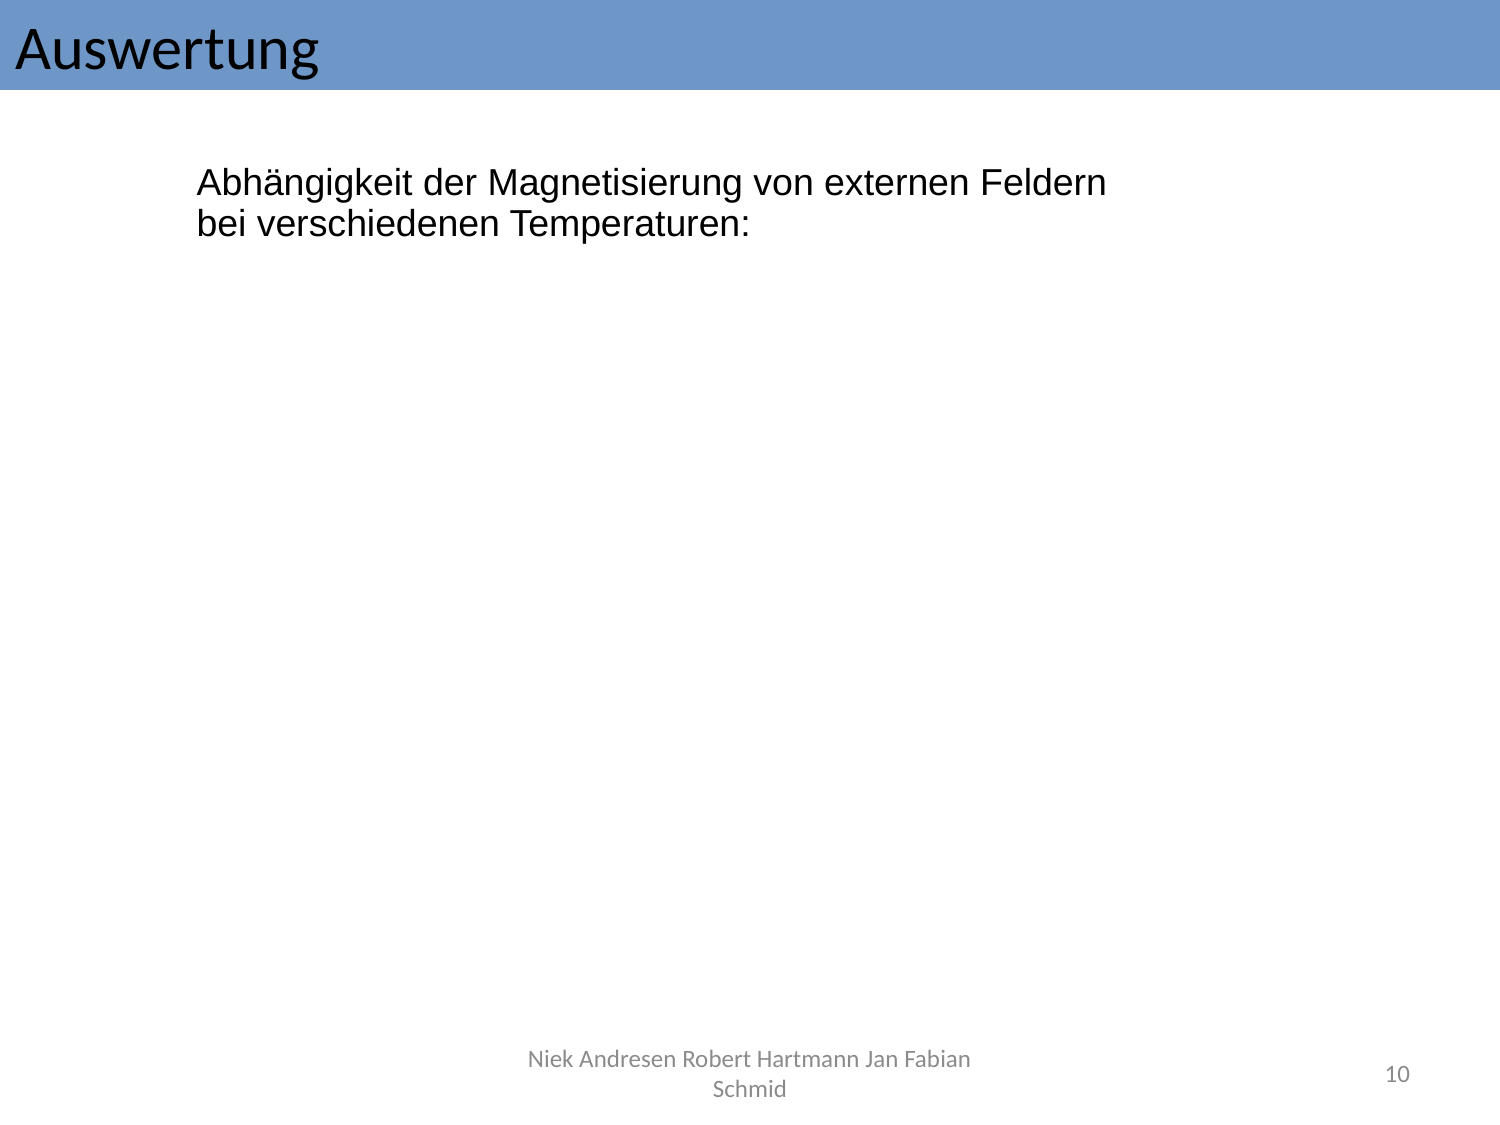

Auswertung
Abhängigkeit der Magnetisierung von externen Feldern
bei verschiedenen Temperaturen:
Niek Andresen Robert Hartmann Jan Fabian Schmid